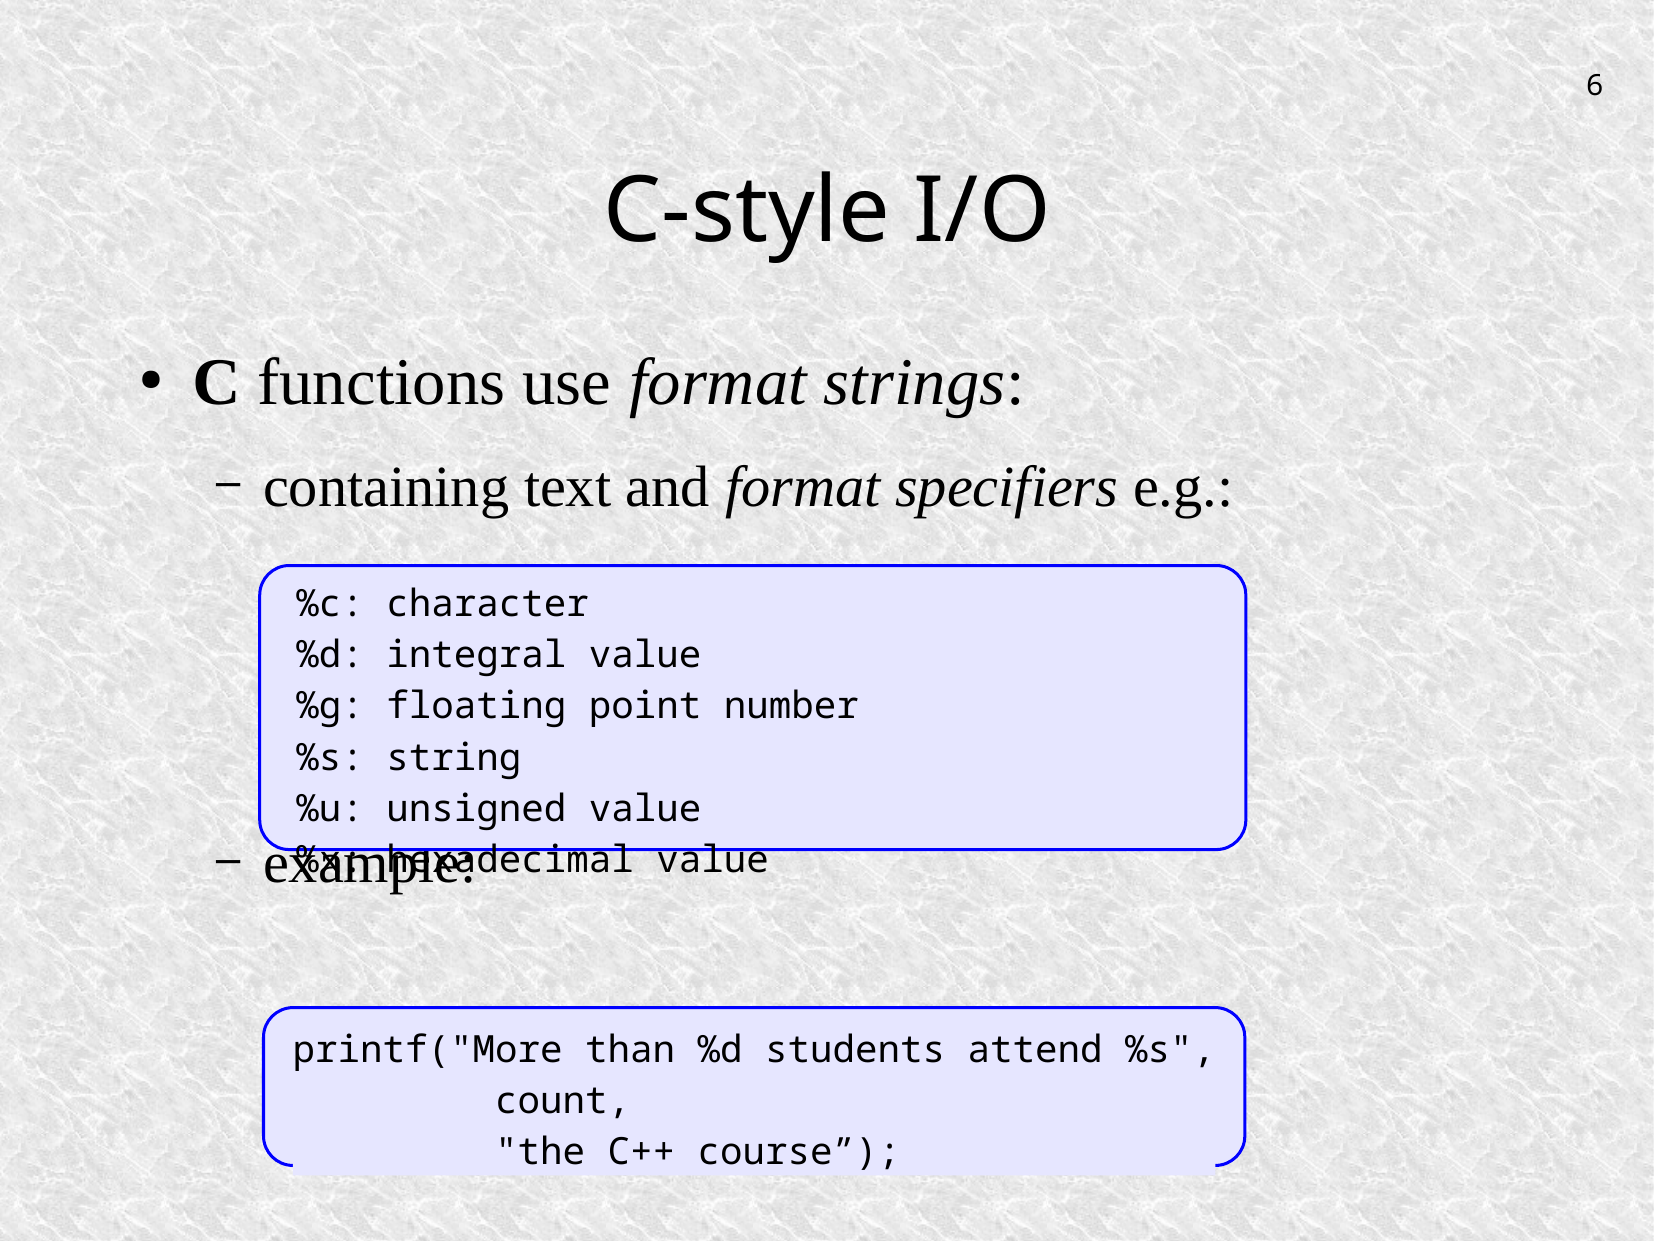

6
C-style I/O
# C functions use format strings:
containing text and format specifiers e.g.:
example:
%c: character
%d: integral value
%g: floating point number
%s: string
%u: unsigned value
%x: hexadecimal value
printf("More than %d students attend %s",
 count,
 "the C++ course”);